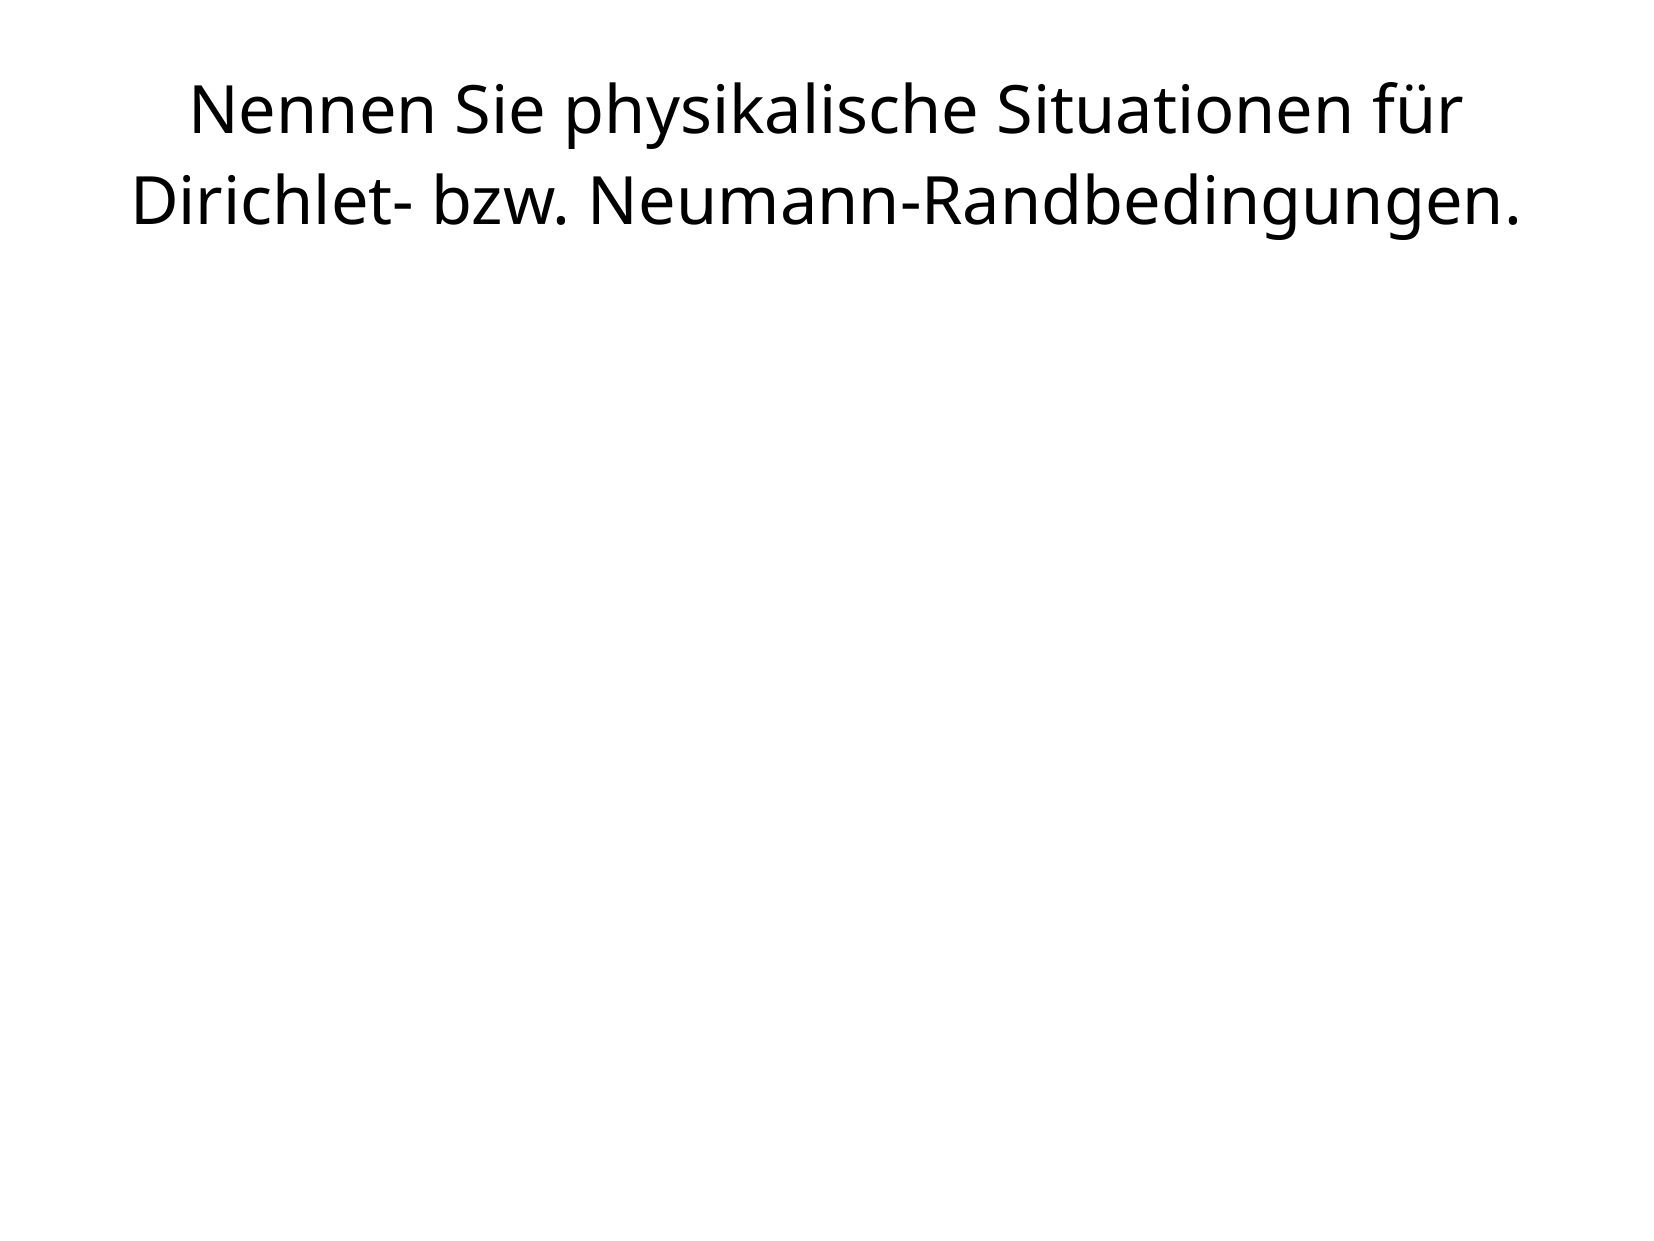

# Nennen Sie physikalische Situationen für Dirichlet- bzw. Neumann-Randbedingungen.